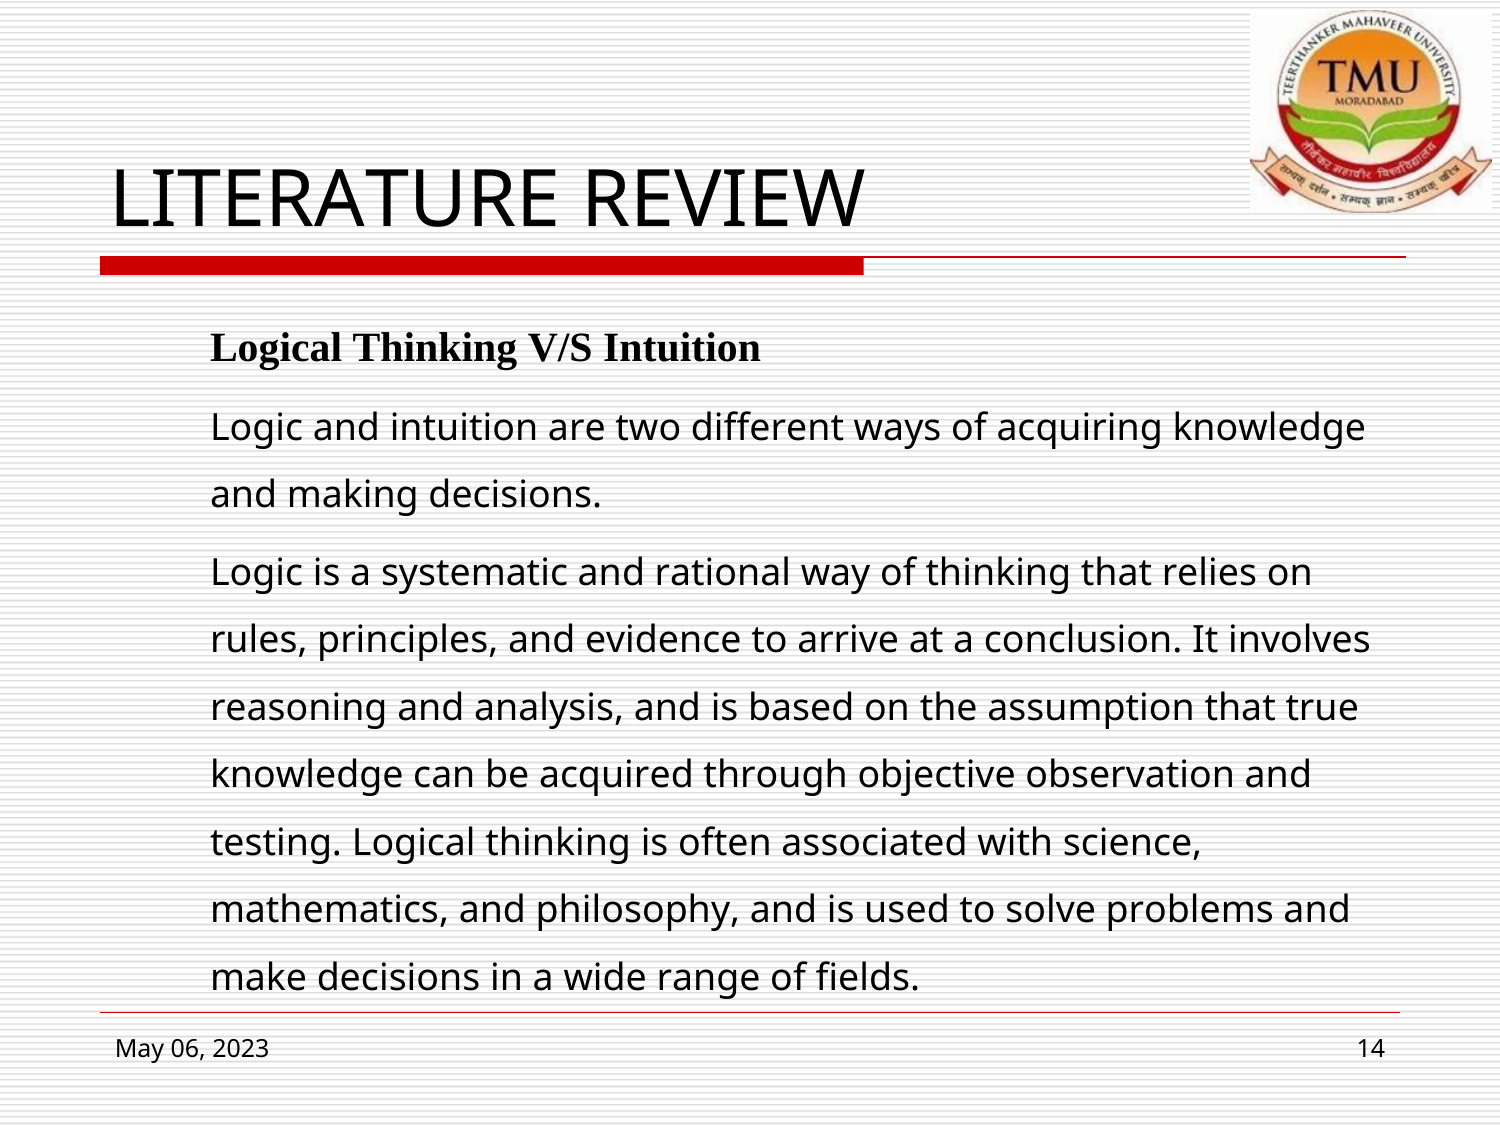

# LITERATURE REVIEW
Logical Thinking V/S Intuition
Logic and intuition are two different ways of acquiring knowledge and making decisions.
Logic is a systematic and rational way of thinking that relies on rules, principles, and evidence to arrive at a conclusion. It involves reasoning and analysis, and is based on the assumption that true knowledge can be acquired through objective observation and testing. Logical thinking is often associated with science, mathematics, and philosophy, and is used to solve problems and make decisions in a wide range of fields.
May 06, 2023